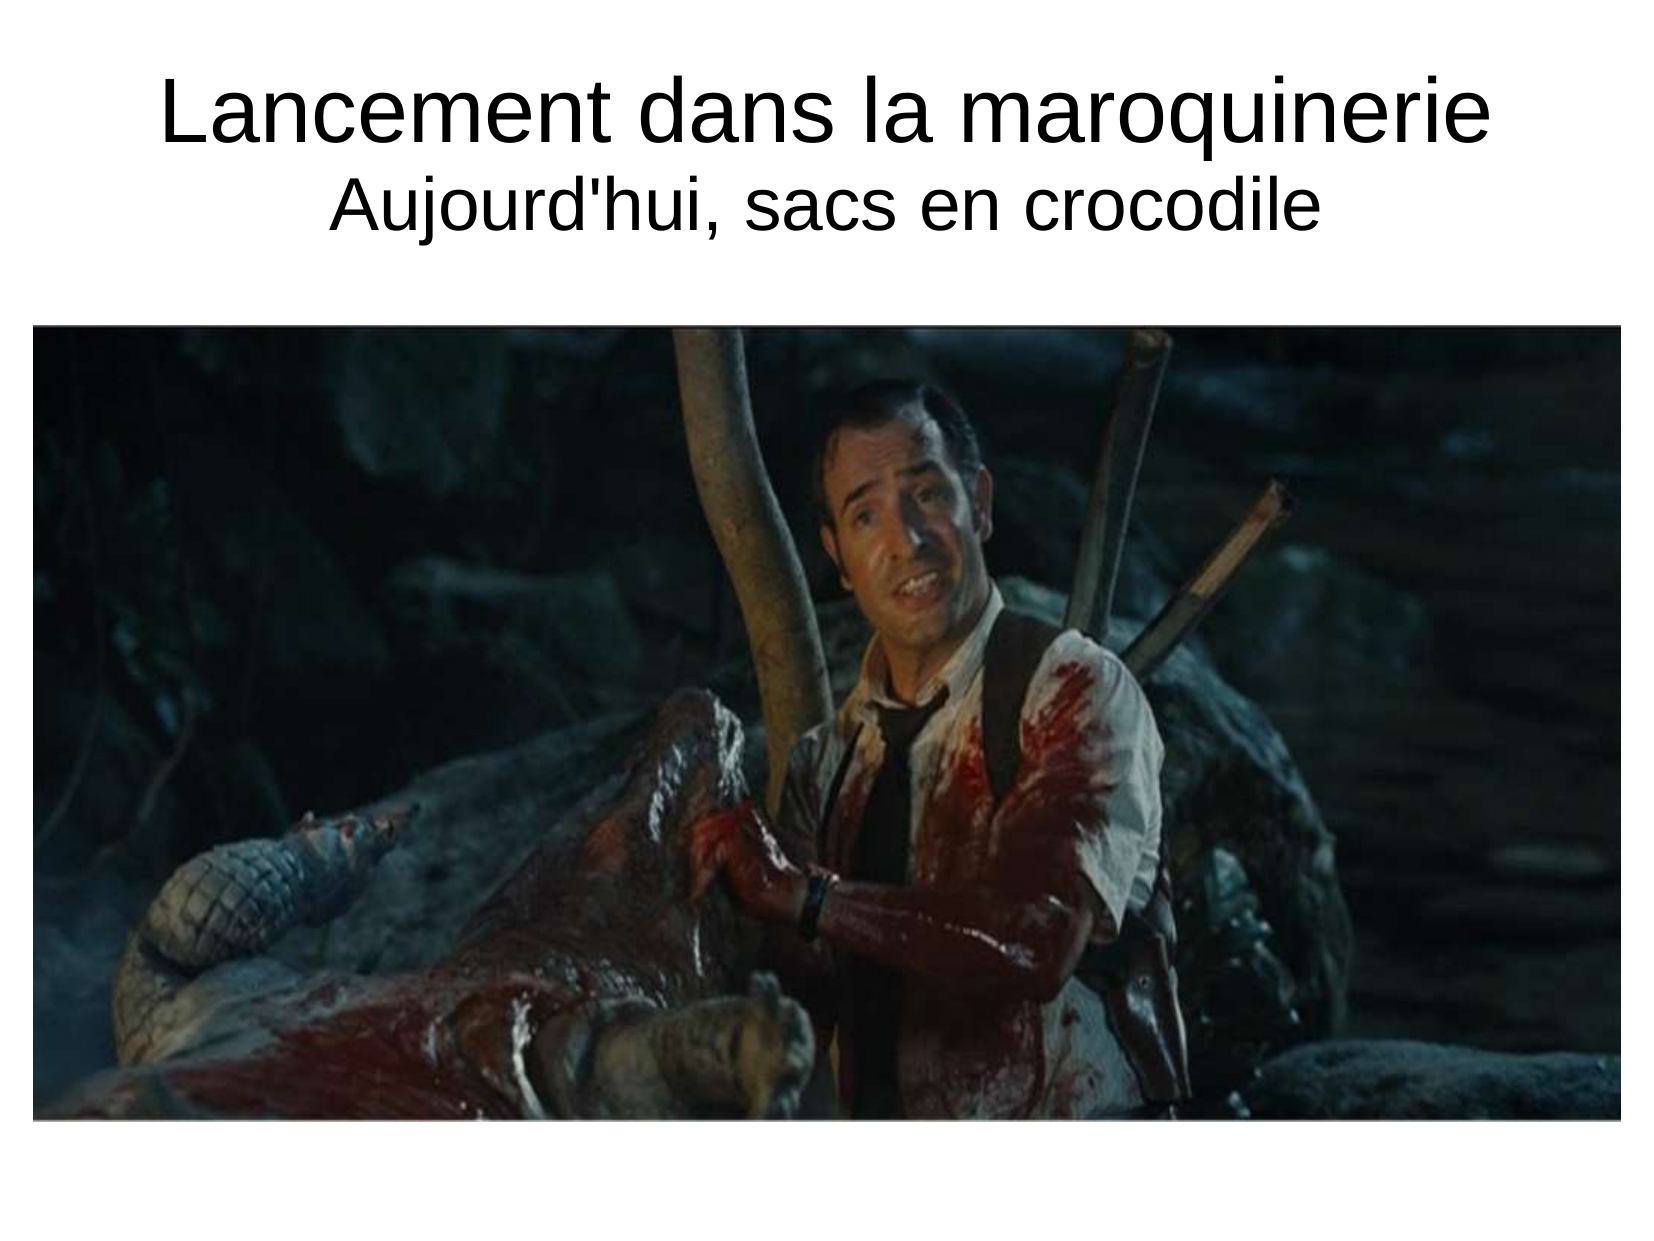

# Lancement dans la maroquinerie Aujourd'hui, sacs en crocodile